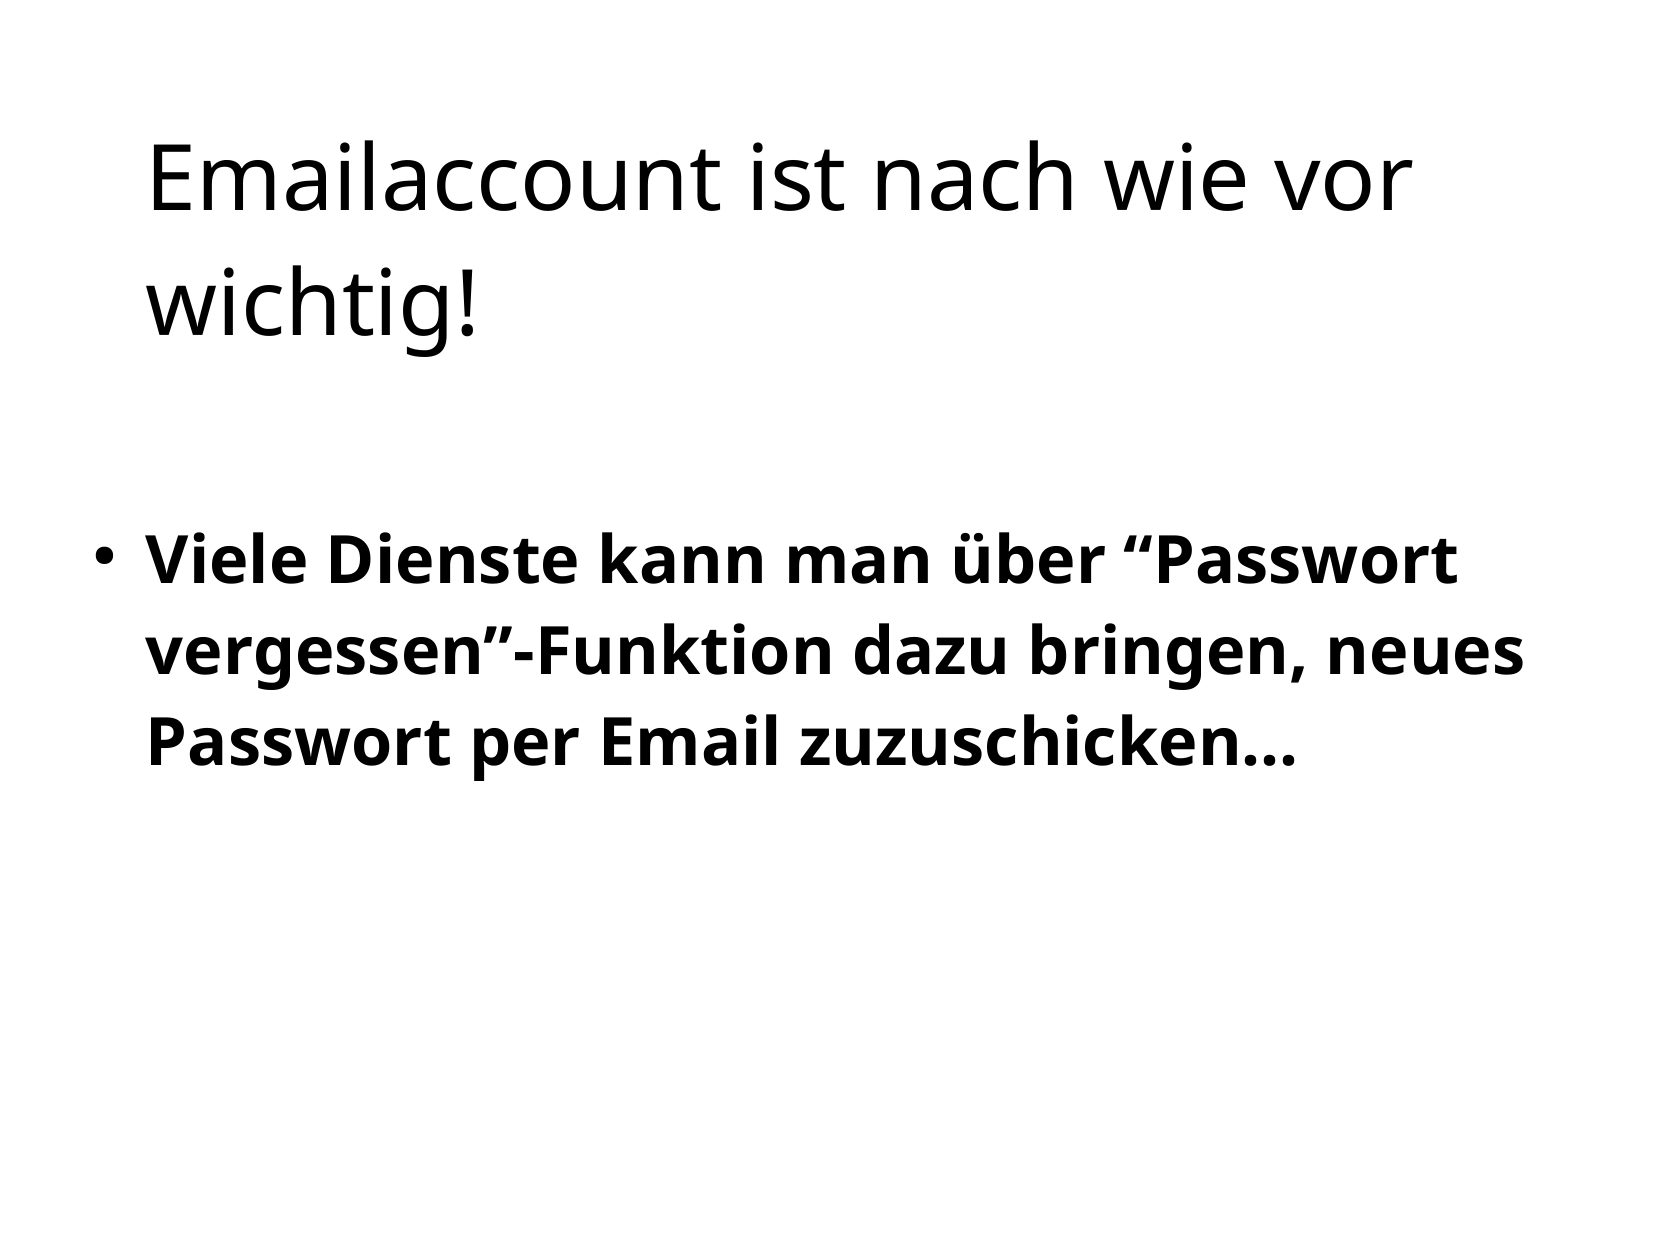

# Emailaccount ist nach wie vor wichtig!
Viele Dienste kann man über “Passwort vergessen”-Funktion dazu bringen, neues Passwort per Email zuzuschicken...